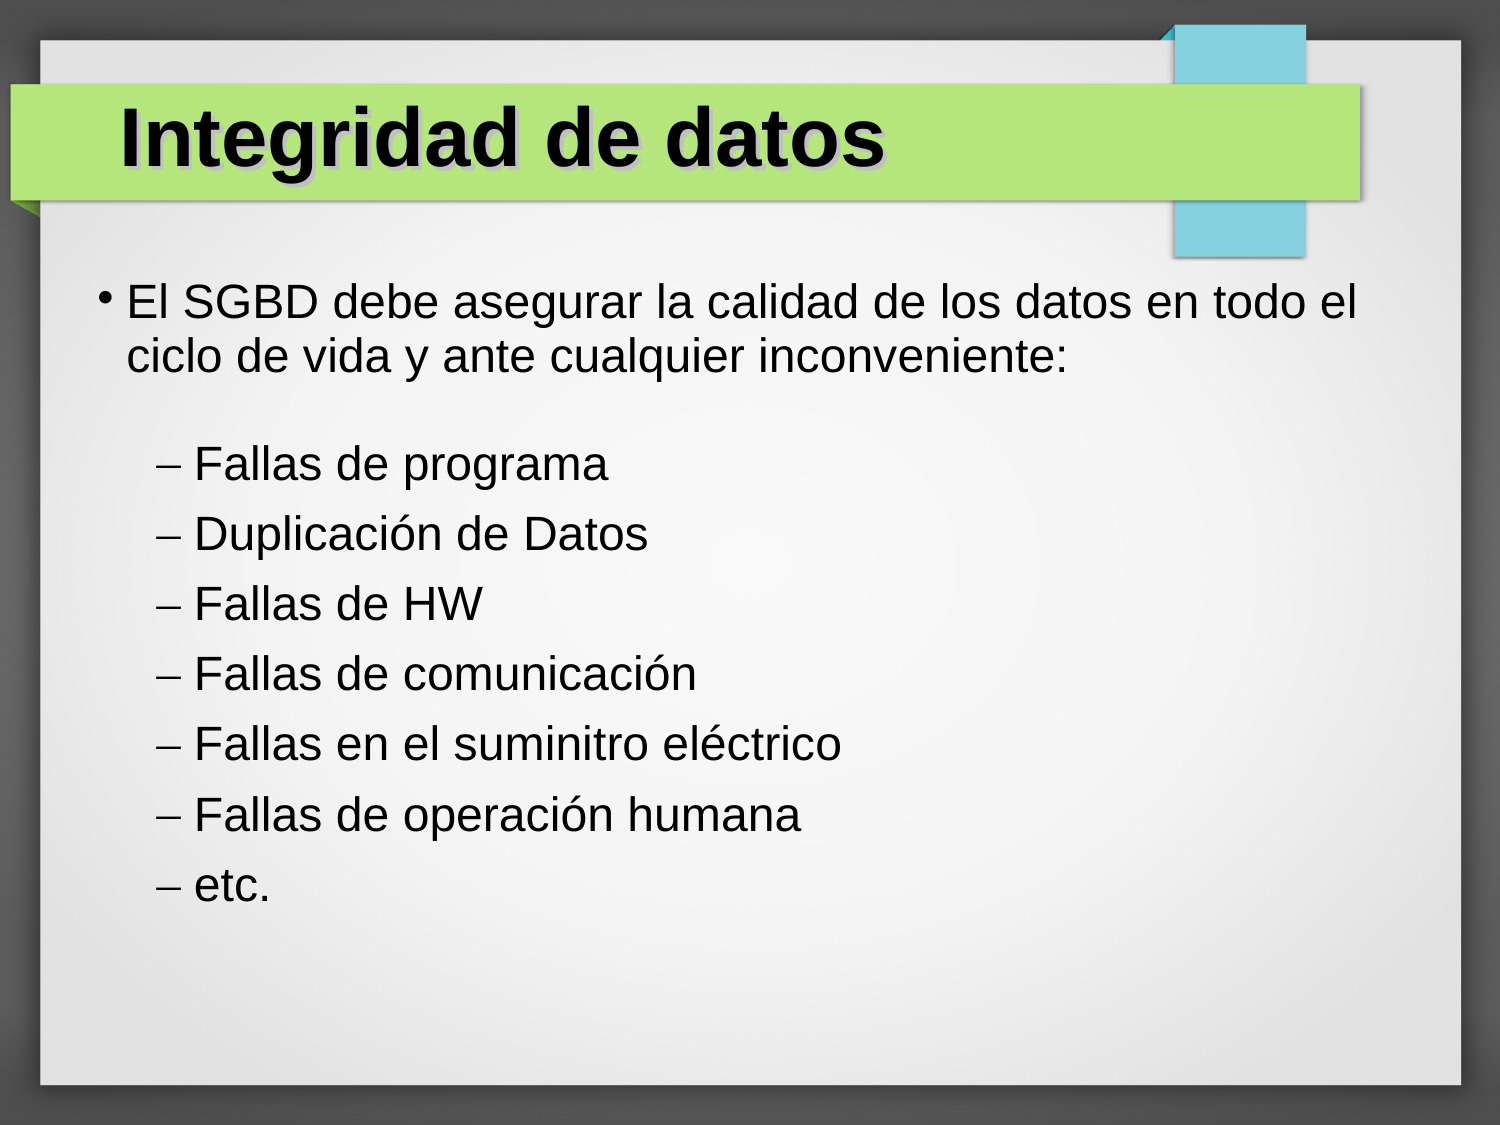

# Integridad de datos
El SGBD debe asegurar la calidad de los datos en todo el ciclo de vida y ante cualquier inconveniente:
Fallas de programa
Duplicación de Datos
Fallas de HW
Fallas de comunicación
Fallas en el suminitro eléctrico
Fallas de operación humana
etc.